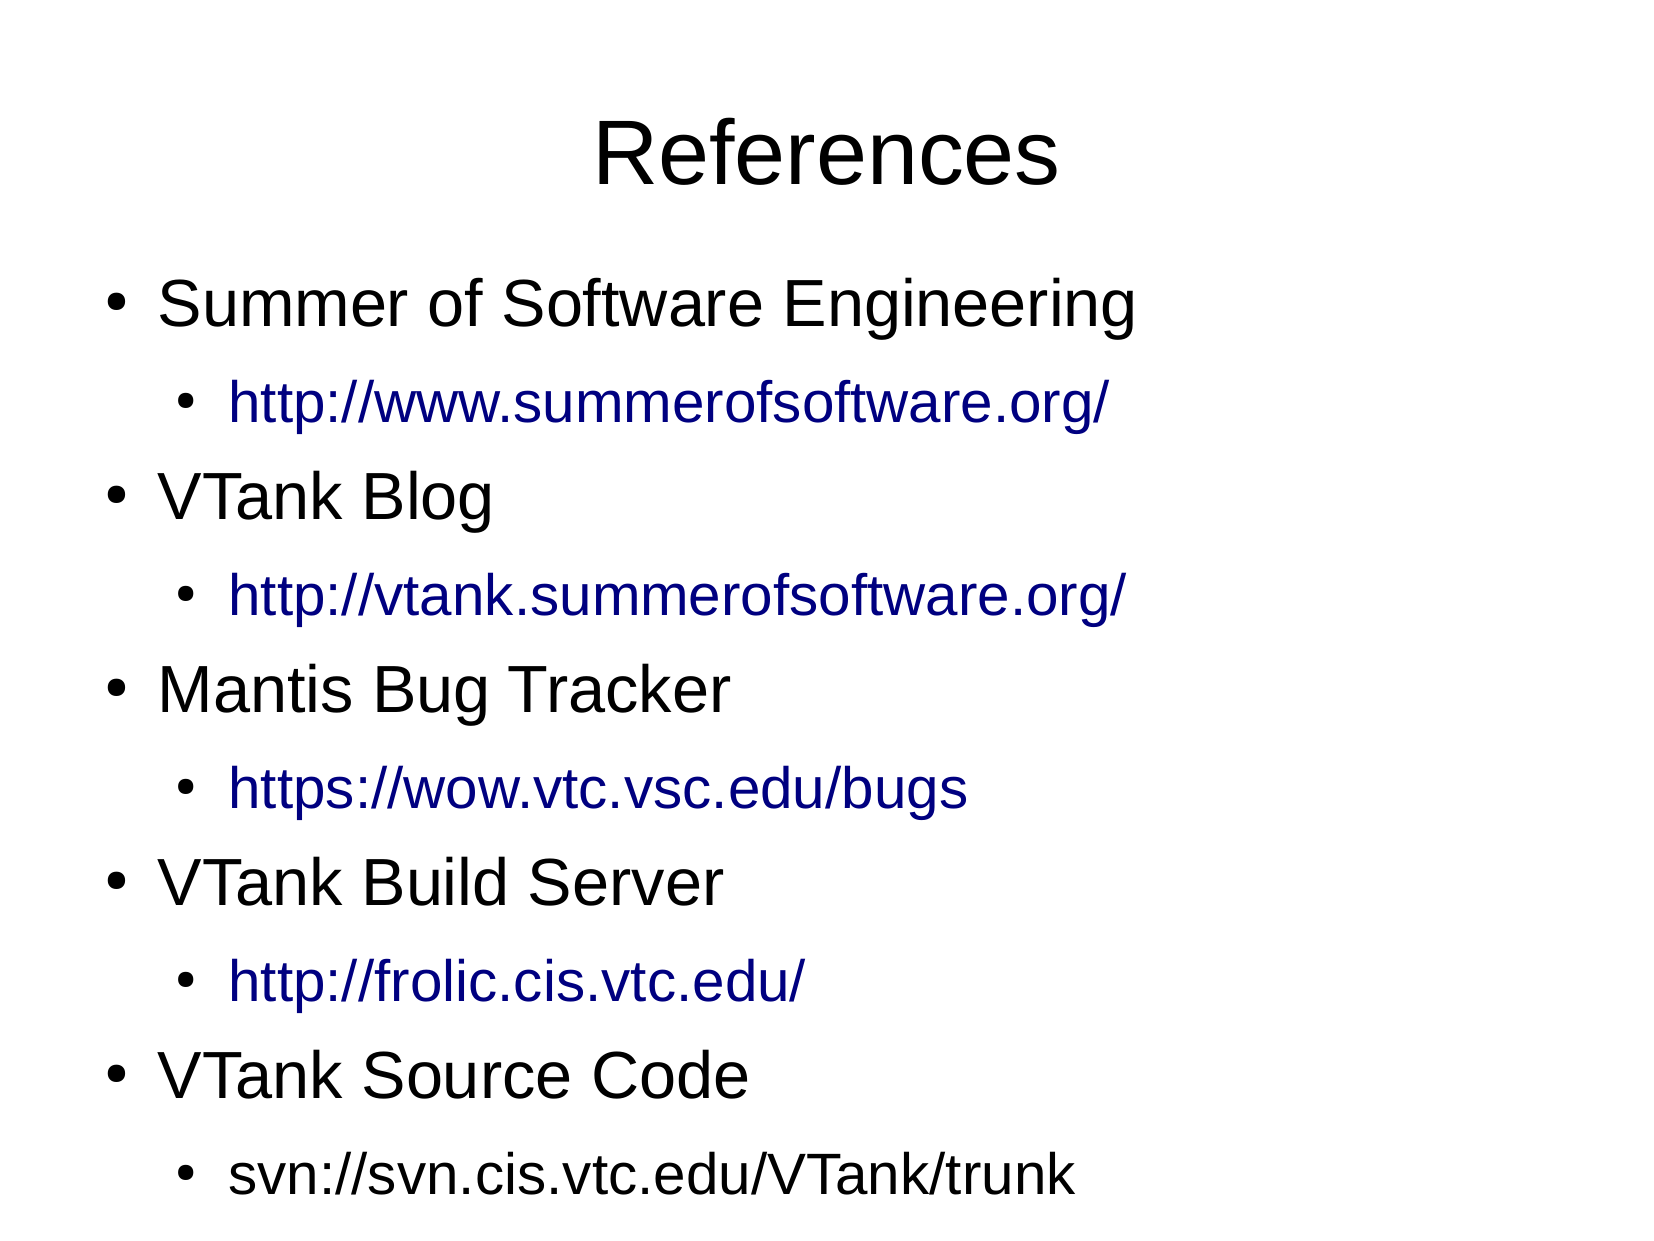

# References
Summer of Software Engineering
http://www.summerofsoftware.org/
VTank Blog
http://vtank.summerofsoftware.org/
Mantis Bug Tracker
https://wow.vtc.vsc.edu/bugs
VTank Build Server
http://frolic.cis.vtc.edu/
VTank Source Code
svn://svn.cis.vtc.edu/VTank/trunk